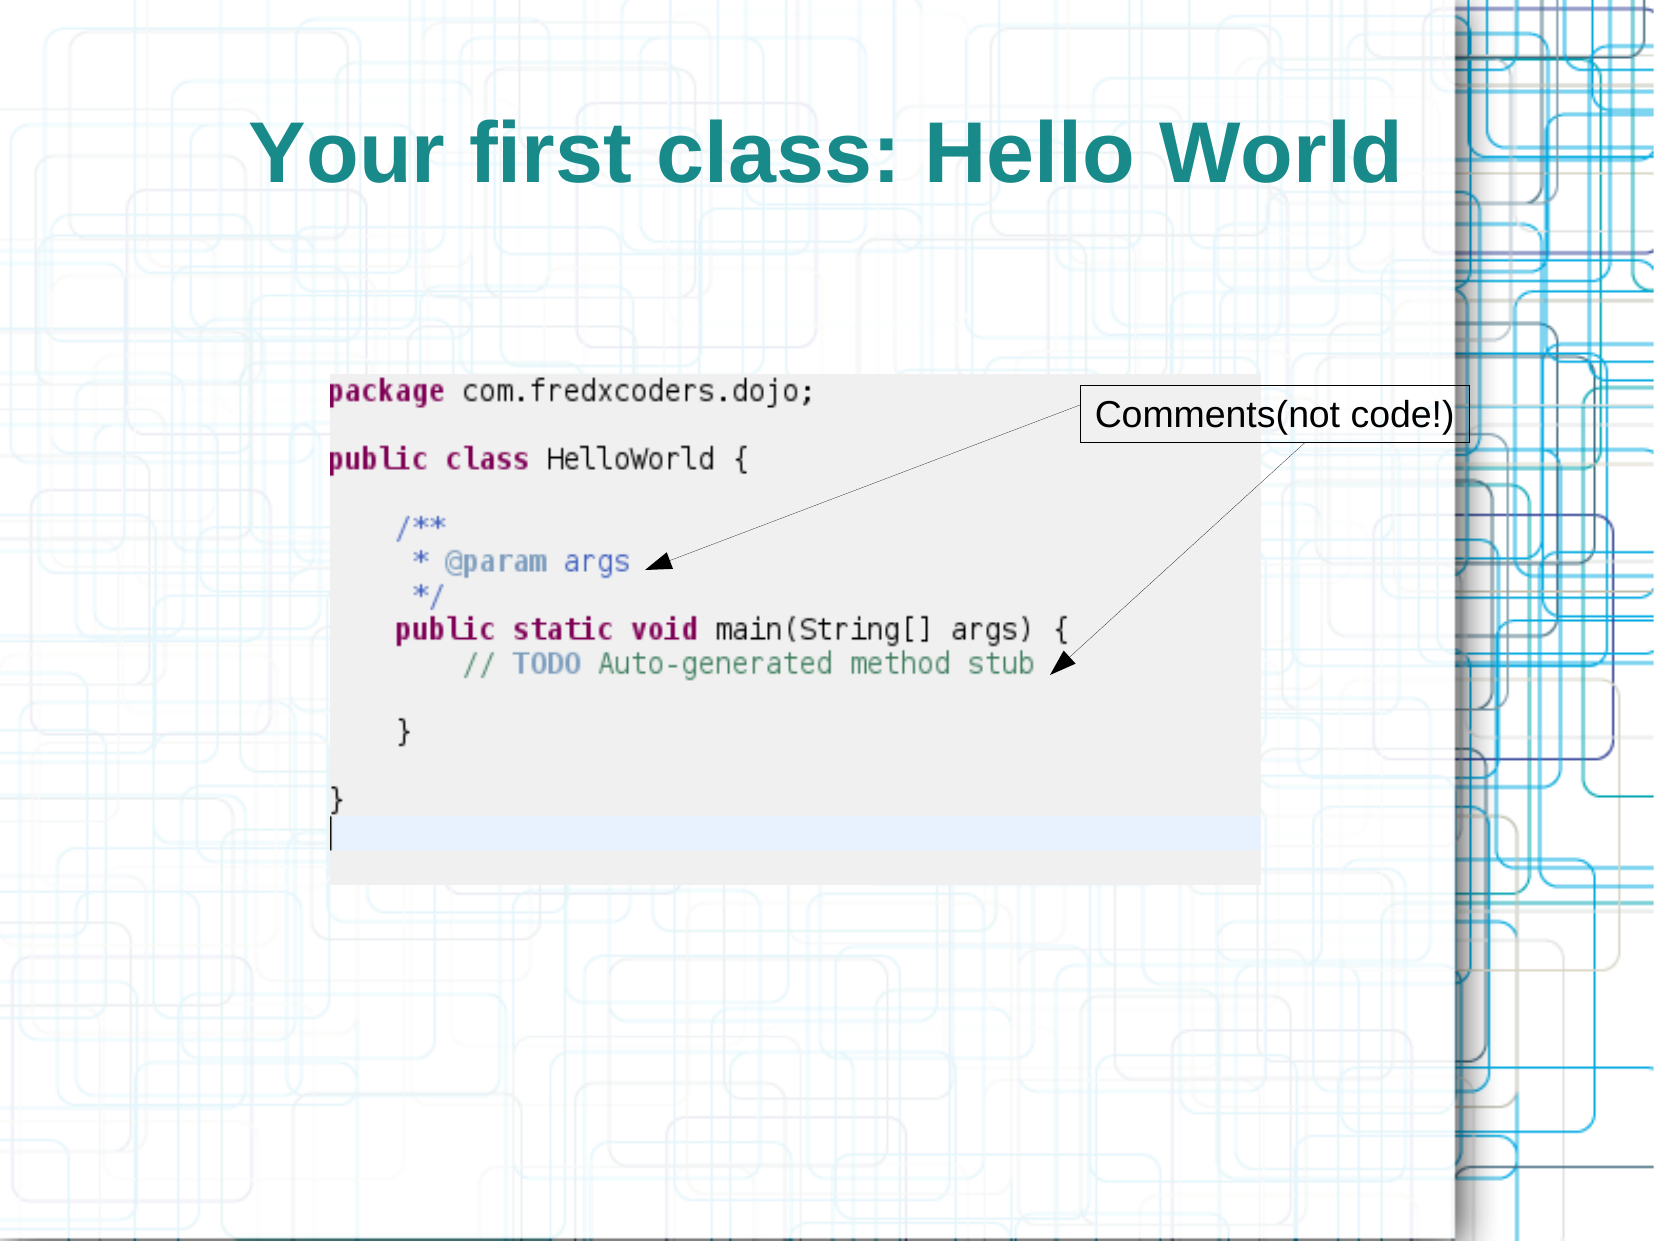

# Your first class: Hello World
Comments(not code!)